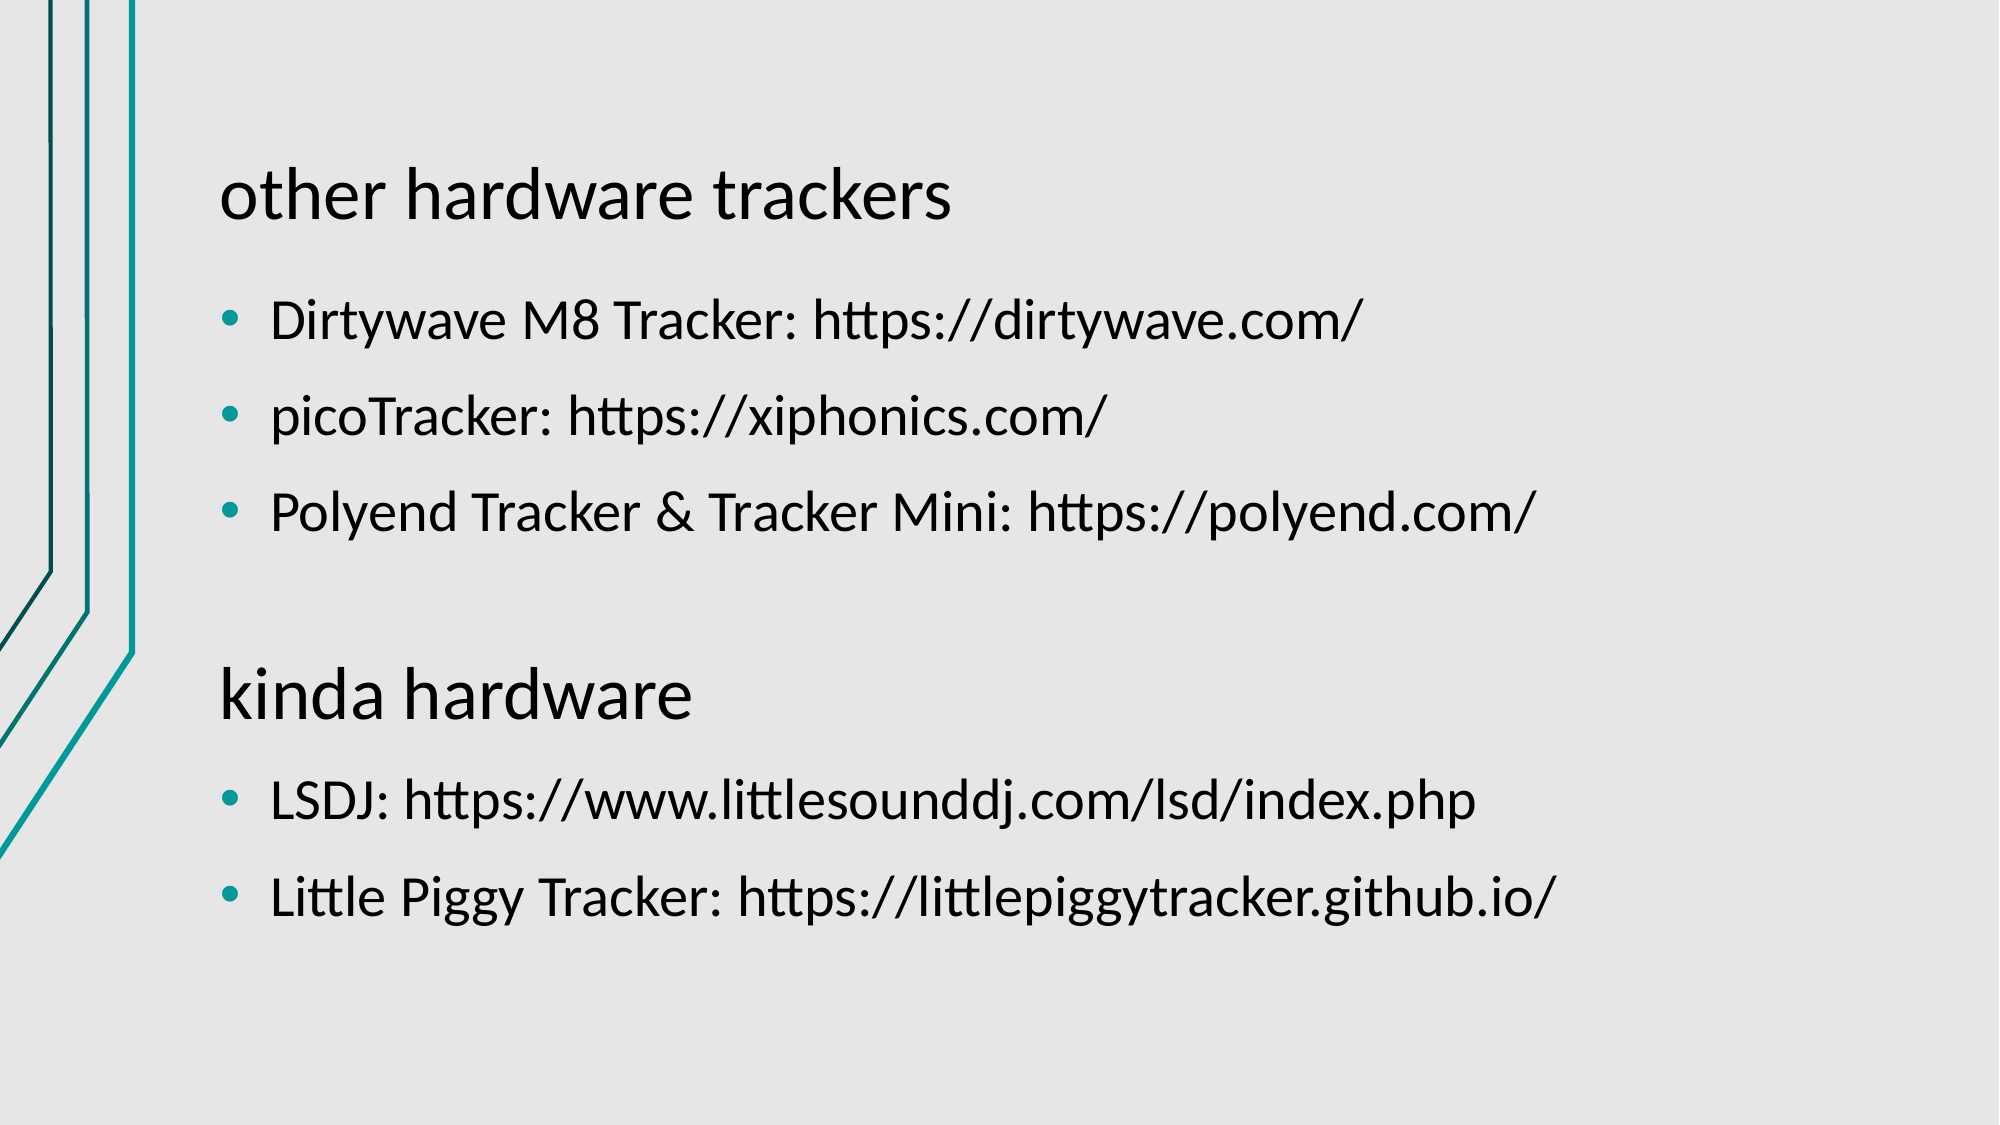

# other hardware trackers
Dirtywave M8 Tracker: https://dirtywave.com/
picoTracker: https://xiphonics.com/
Polyend Tracker & Tracker Mini: https://polyend.com/
LSDJ: https://www.littlesounddj.com/lsd/index.php
Little Piggy Tracker: https://littlepiggytracker.github.io/
kinda hardware